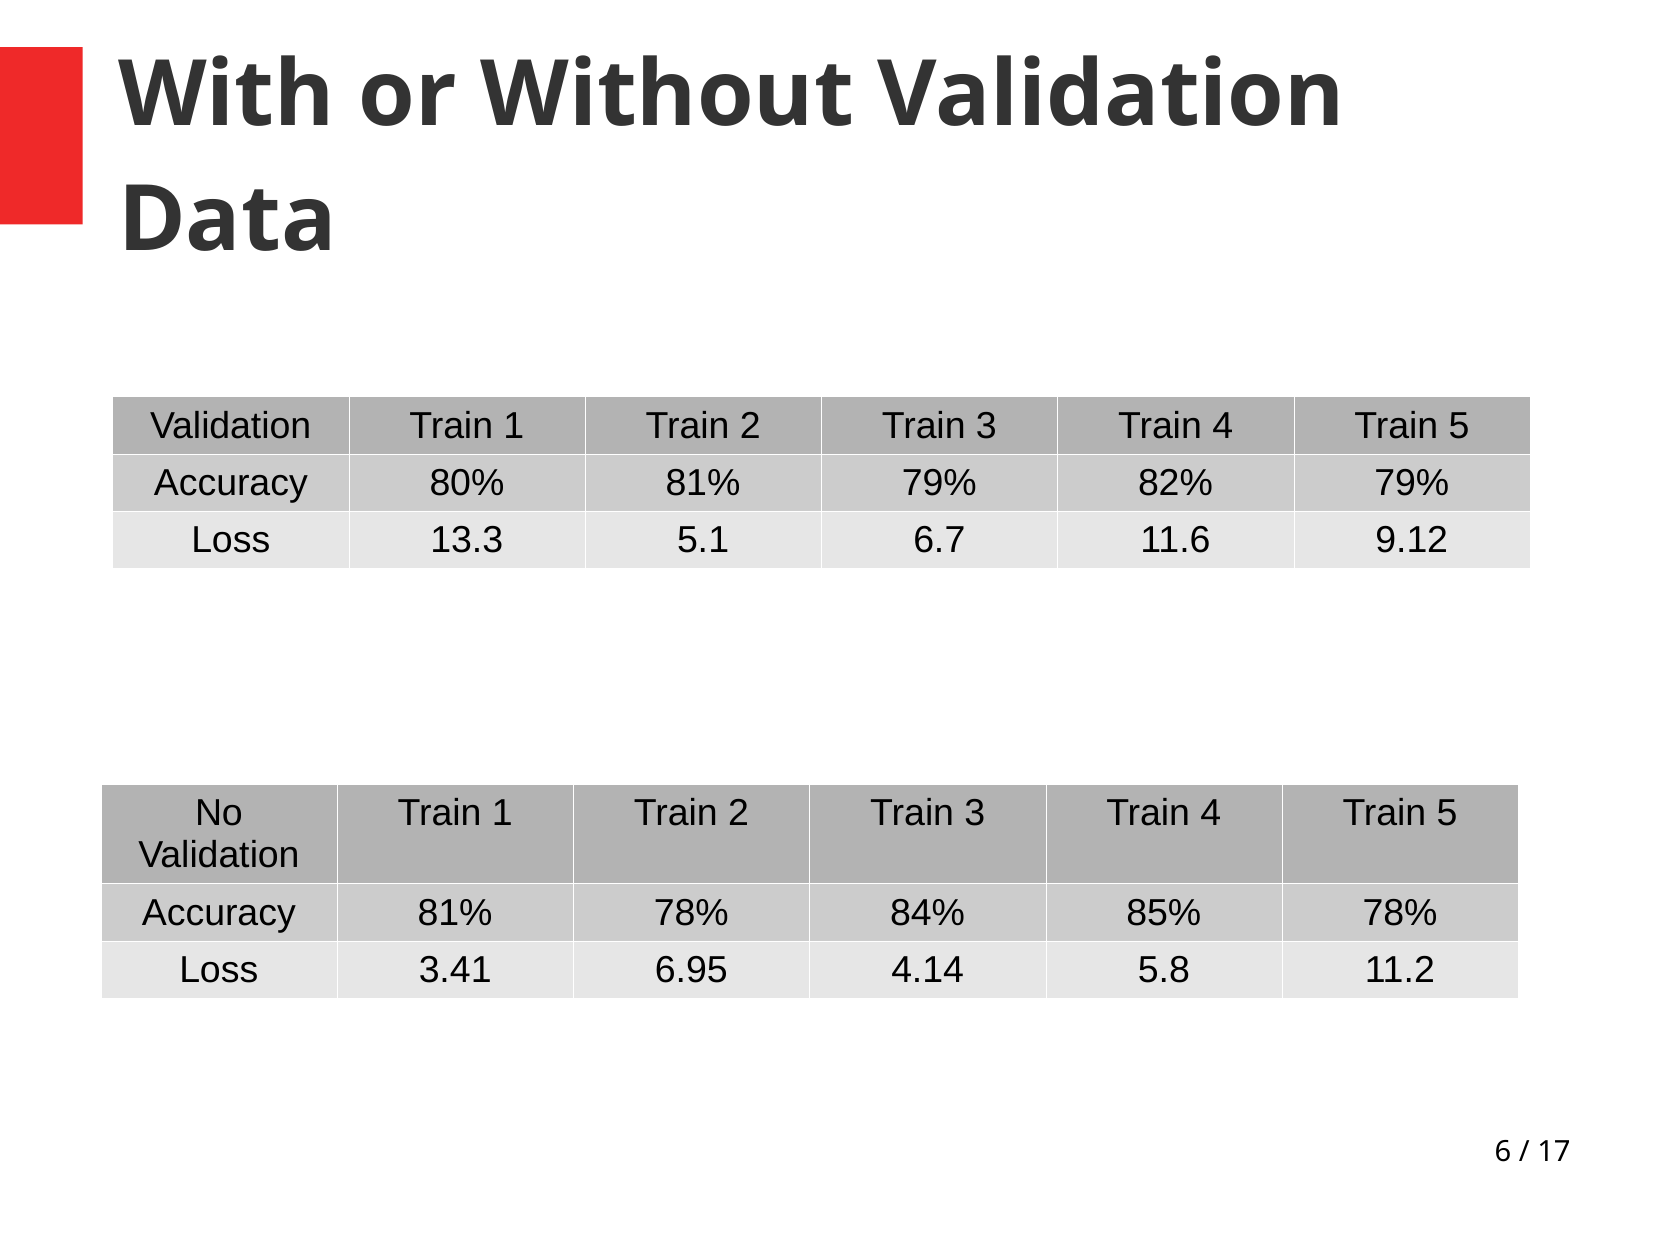

# With or Without Validation Data
| Validation | Train 1 | Train 2 | Train 3 | Train 4 | Train 5 |
| --- | --- | --- | --- | --- | --- |
| Accuracy | 80% | 81% | 79% | 82% | 79% |
| Loss | 13.3 | 5.1 | 6.7 | 11.6 | 9.12 |
| No Validation | Train 1 | Train 2 | Train 3 | Train 4 | Train 5 |
| --- | --- | --- | --- | --- | --- |
| Accuracy | 81% | 78% | 84% | 85% | 78% |
| Loss | 3.41 | 6.95 | 4.14 | 5.8 | 11.2 |
6